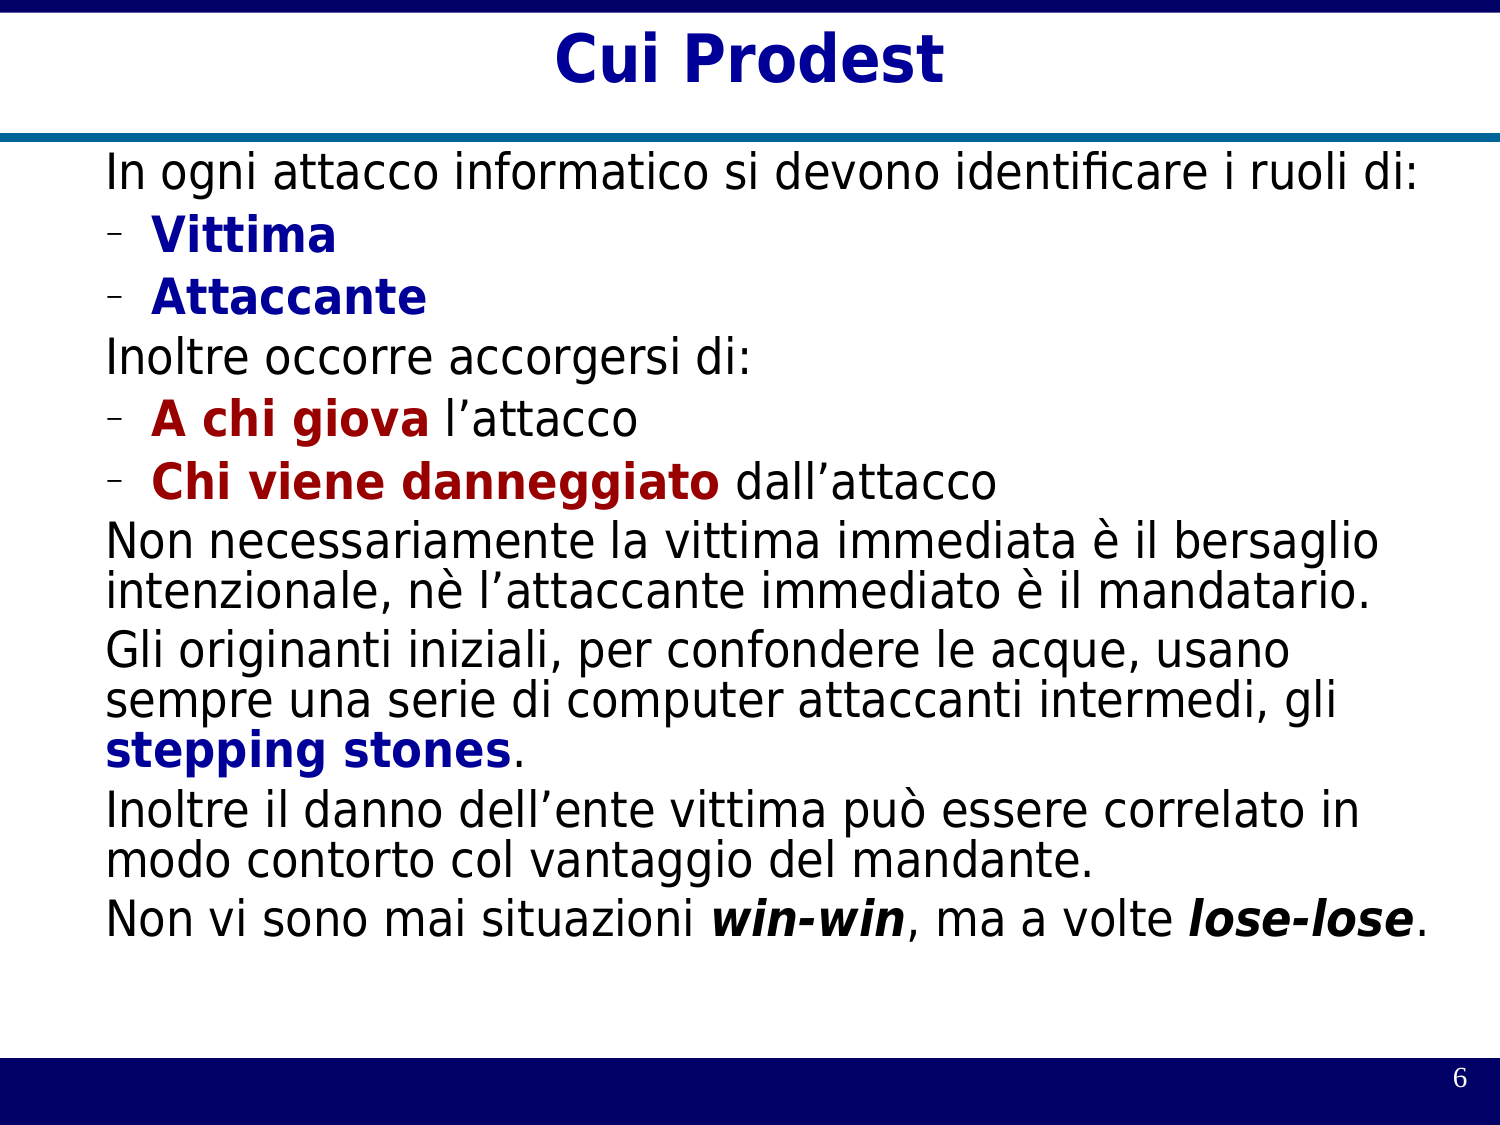

# Cui Prodest
In ogni attacco informatico si devono identificare i ruoli di:
Vittima
Attaccante
Inoltre occorre accorgersi di:
A chi giova l’attacco
Chi viene danneggiato dall’attacco
Non necessariamente la vittima immediata è il bersaglio intenzionale, nè l’attaccante immediato è il mandatario.
Gli originanti iniziali, per confondere le acque, usano sempre una serie di computer attaccanti intermedi, gli stepping stones.
Inoltre il danno dell’ente vittima può essere correlato in modo contorto col vantaggio del mandante.
Non vi sono mai situazioni win-win, ma a volte lose-lose.